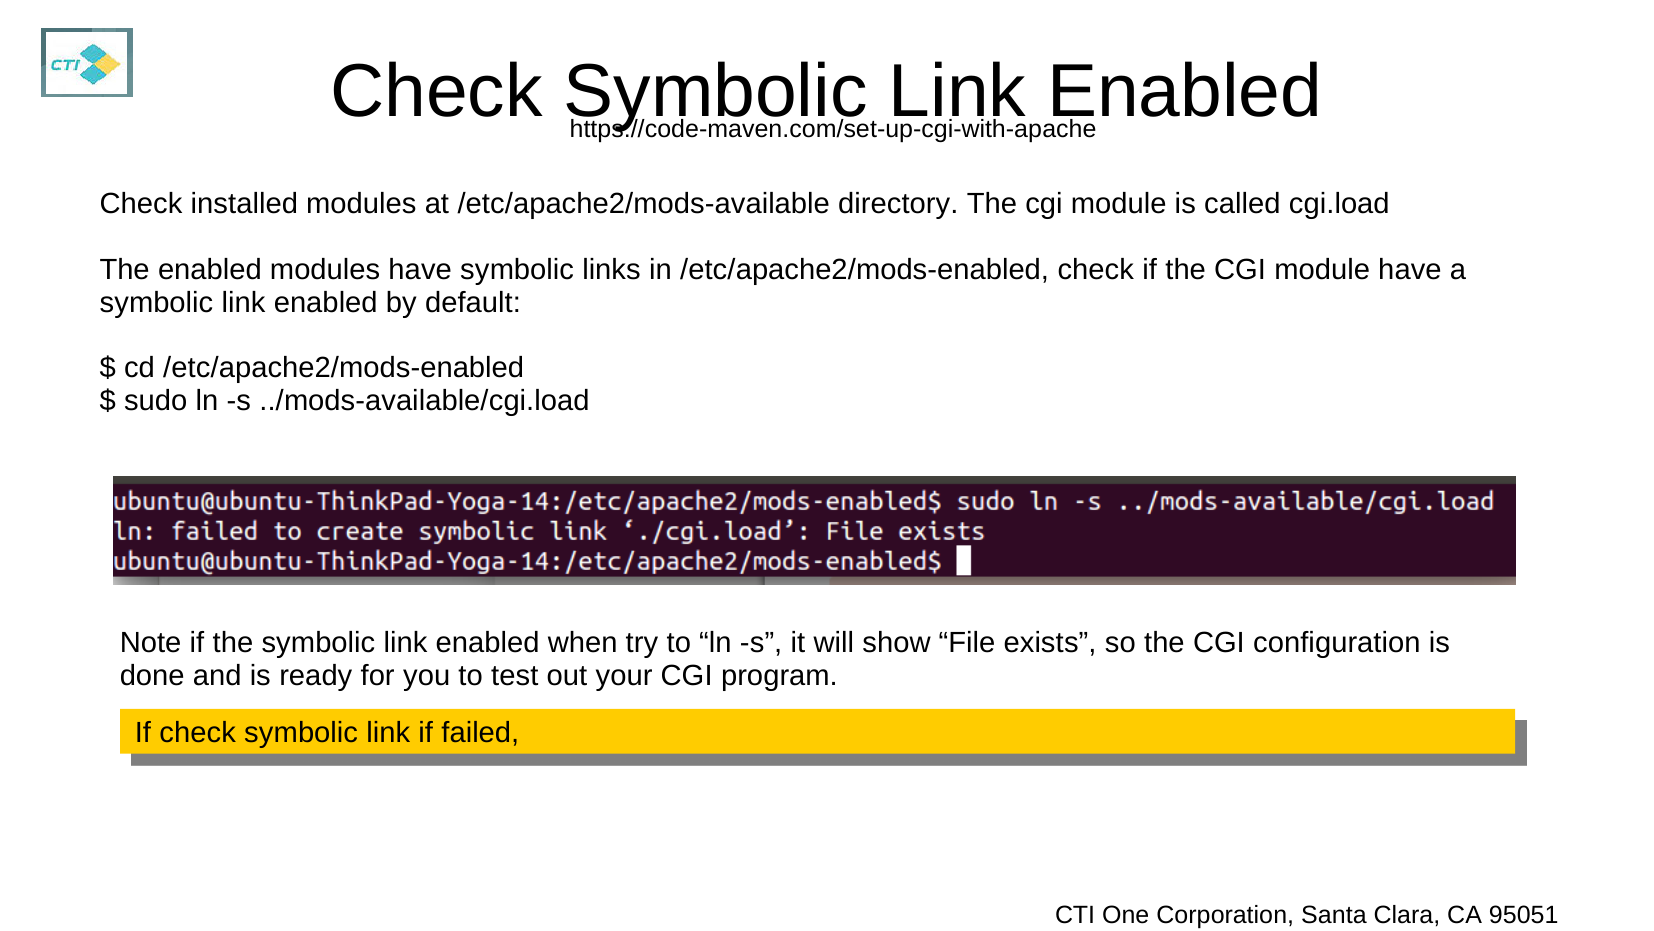

# Check Symbolic Link Enabled
https://code-maven.com/set-up-cgi-with-apache
Check installed modules at /etc/apache2/mods-available directory. The cgi module is called cgi.load
The enabled modules have symbolic links in /etc/apache2/mods-enabled, check if the CGI module have a symbolic link enabled by default:
$ cd /etc/apache2/mods-enabled
$ sudo ln -s ../mods-available/cgi.load
Note if the symbolic link enabled when try to “ln -s”, it will show “File exists”, so the CGI configuration is done and is ready for you to test out your CGI program.
If check symbolic link if failed,
CTI One Corporation, Santa Clara, CA 95051